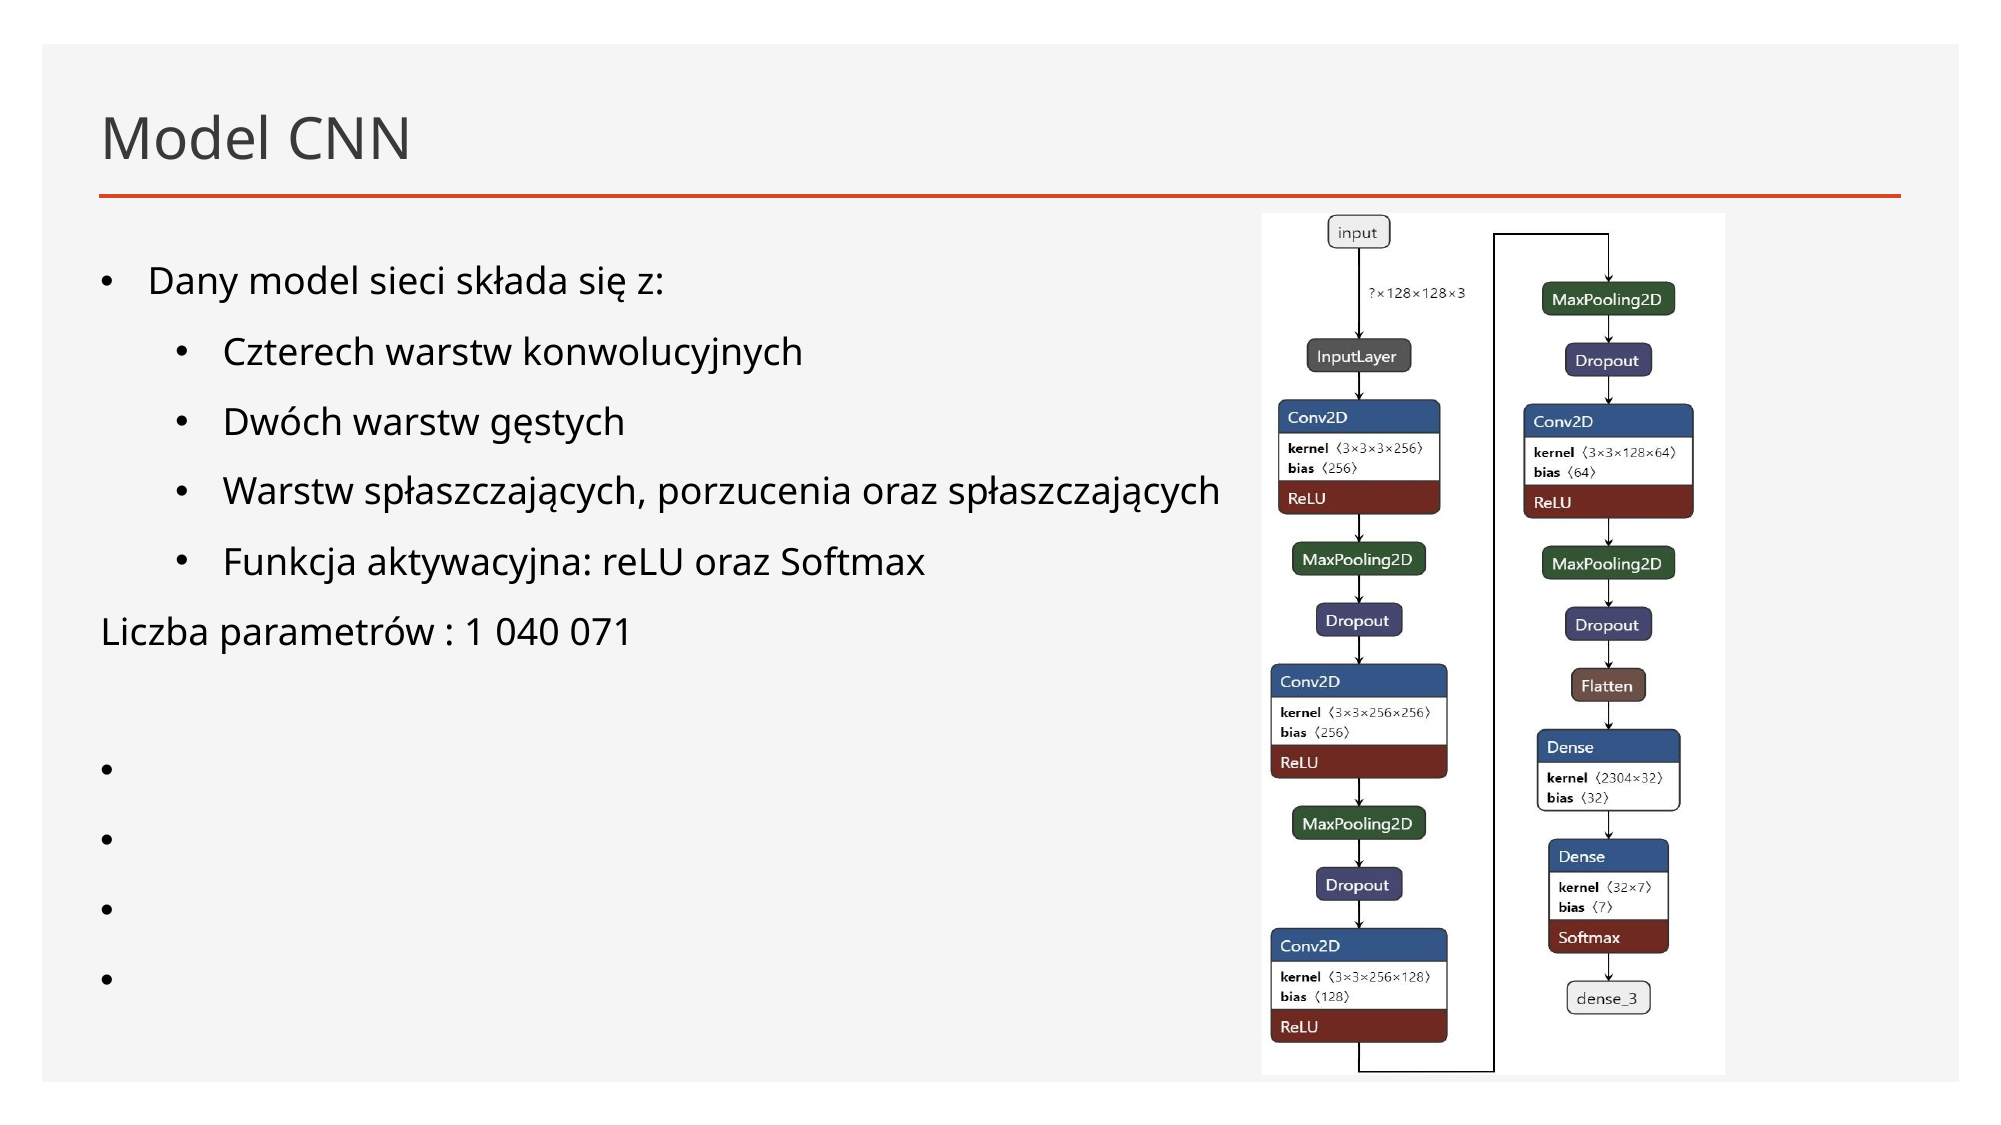

# Model CNN
Dany model sieci składa się z:
Czterech warstw konwolucyjnych
Dwóch warstw gęstych
Warstw spłaszczających, porzucenia oraz spłaszczających
Funkcja aktywacyjna: reLU oraz Softmax
Liczba parametrów : 1 040 071